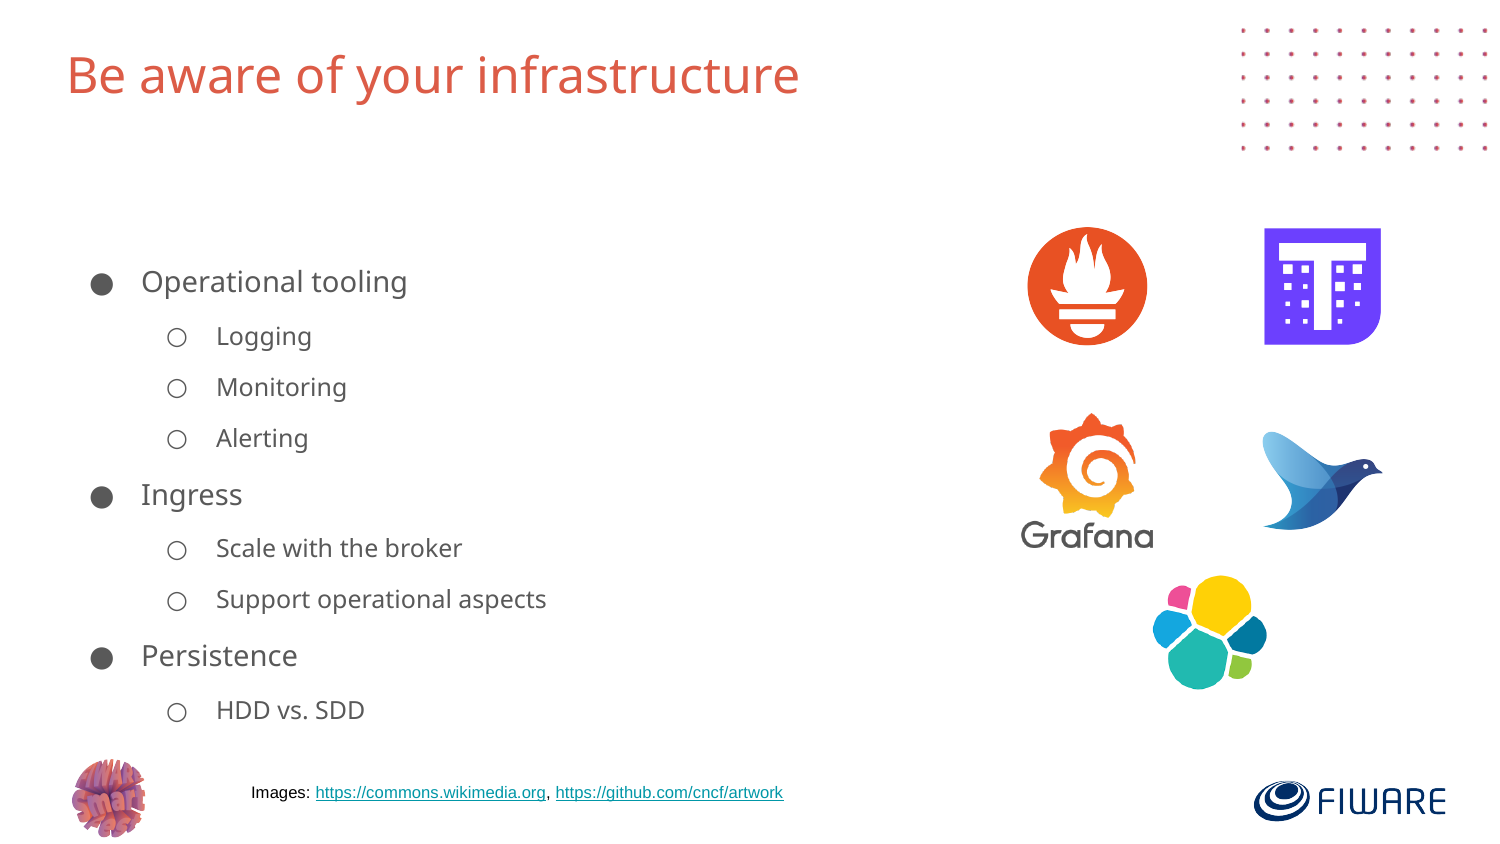

Be aware of your infrastructure
# Operational tooling
Logging
Monitoring
Alerting
Ingress
Scale with the broker
Support operational aspects
Persistence
HDD vs. SDD
Images: https://commons.wikimedia.org, https://github.com/cncf/artwork